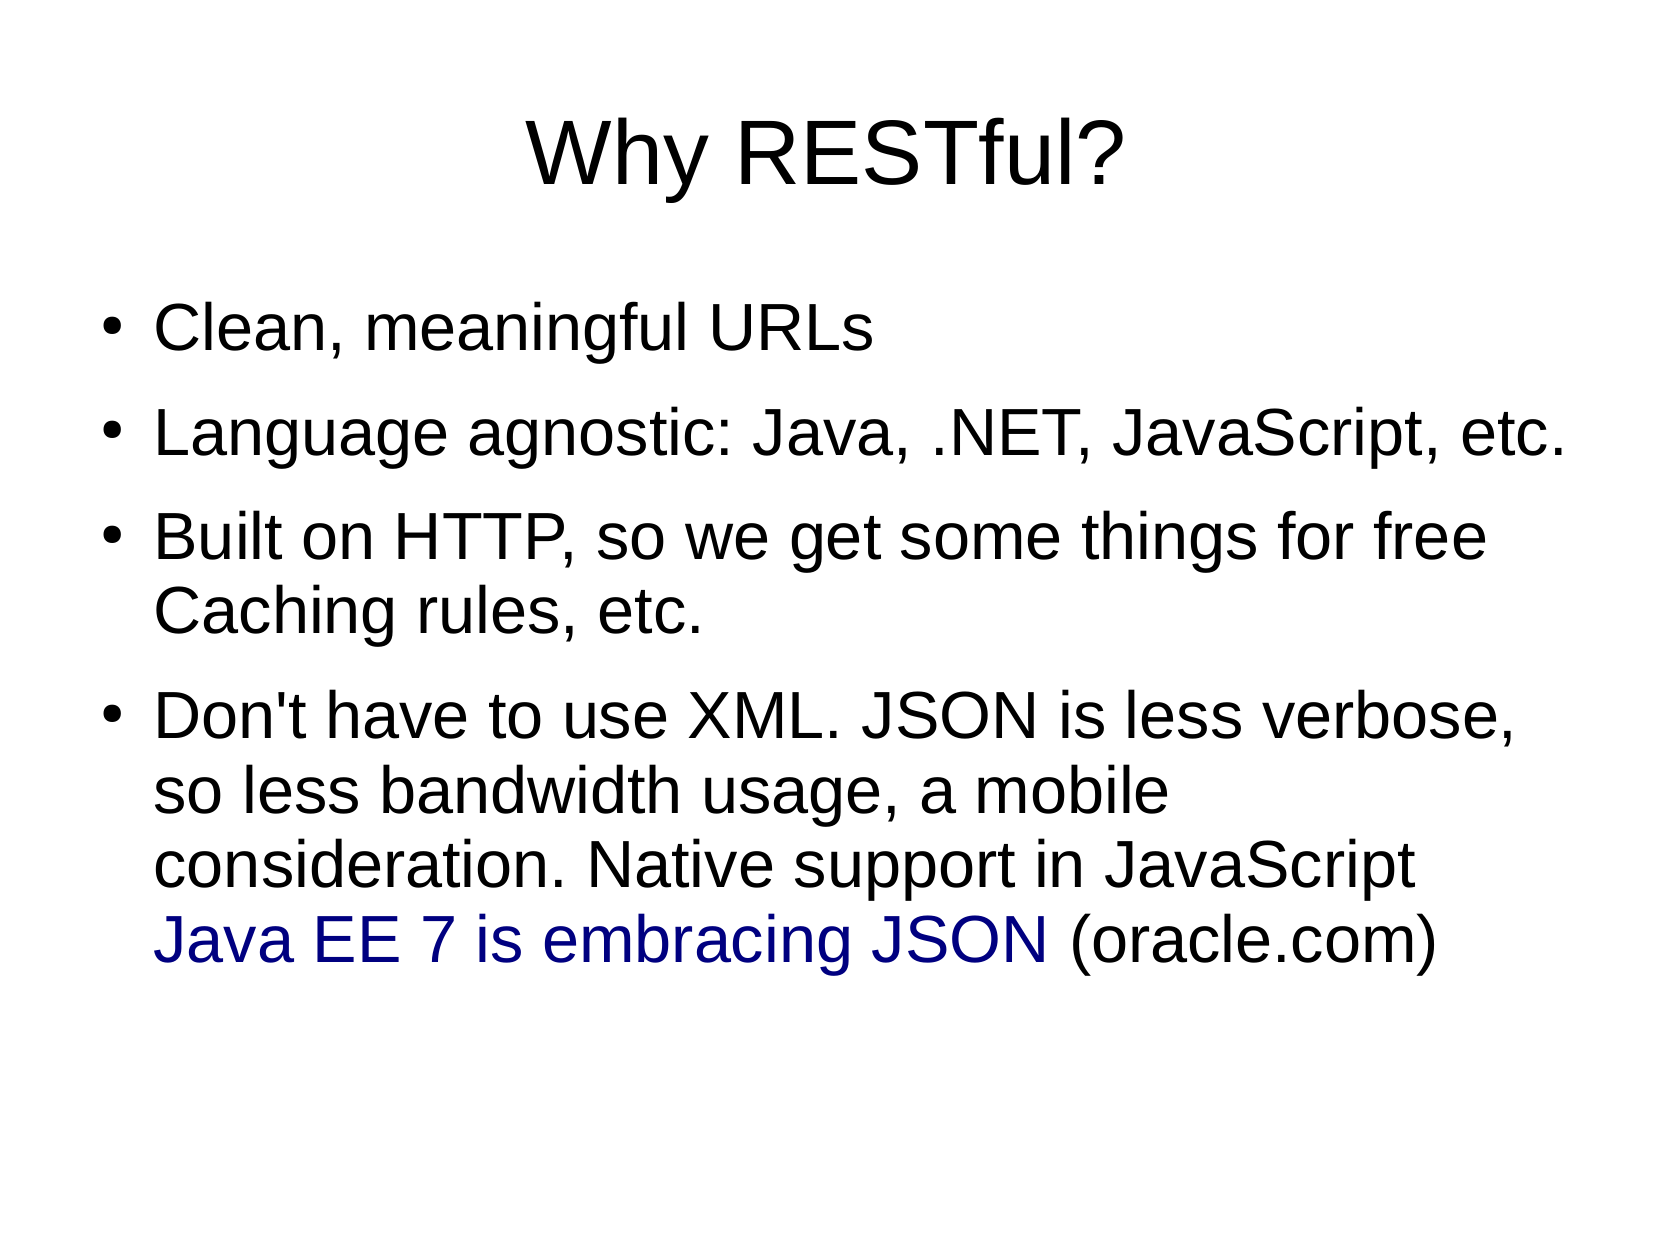

# Why RESTful?
Clean, meaningful URLs
Language agnostic: Java, .NET, JavaScript, etc.
Built on HTTP, so we get some things for free Caching rules, etc.
Don't have to use XML. JSON is less verbose, so less bandwidth usage, a mobile consideration. Native support in JavaScript
Java EE 7 is embracing JSON (oracle.com)